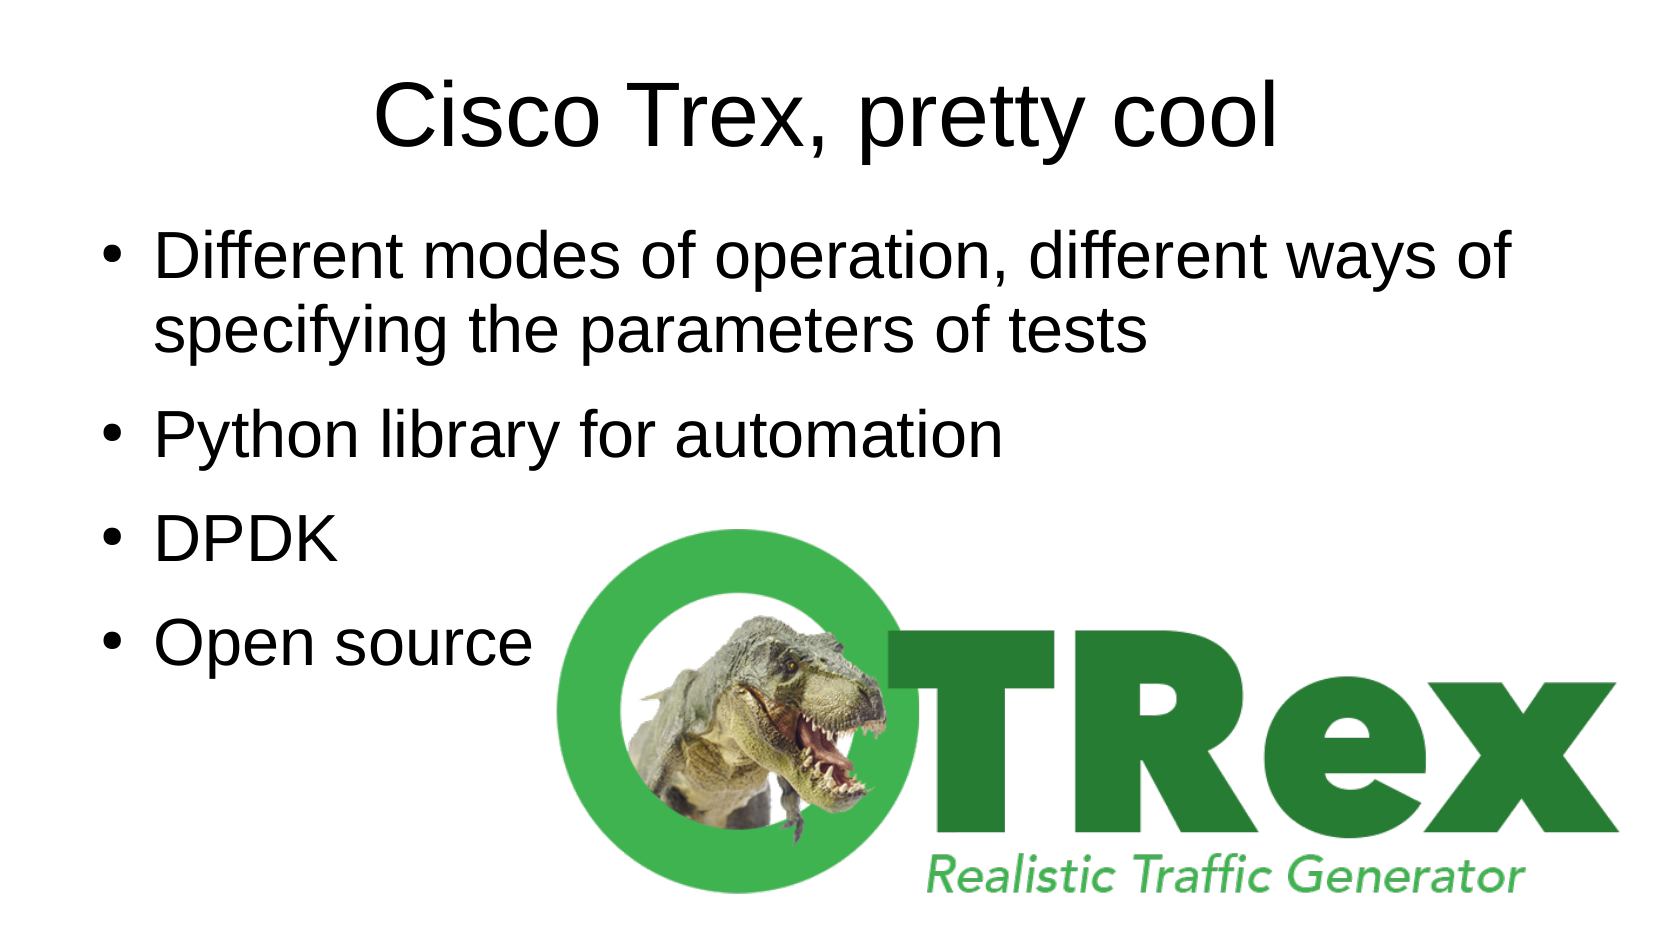

# Cisco Trex, pretty cool
Different modes of operation, different ways of specifying the parameters of tests
Python library for automation
DPDK
Open source